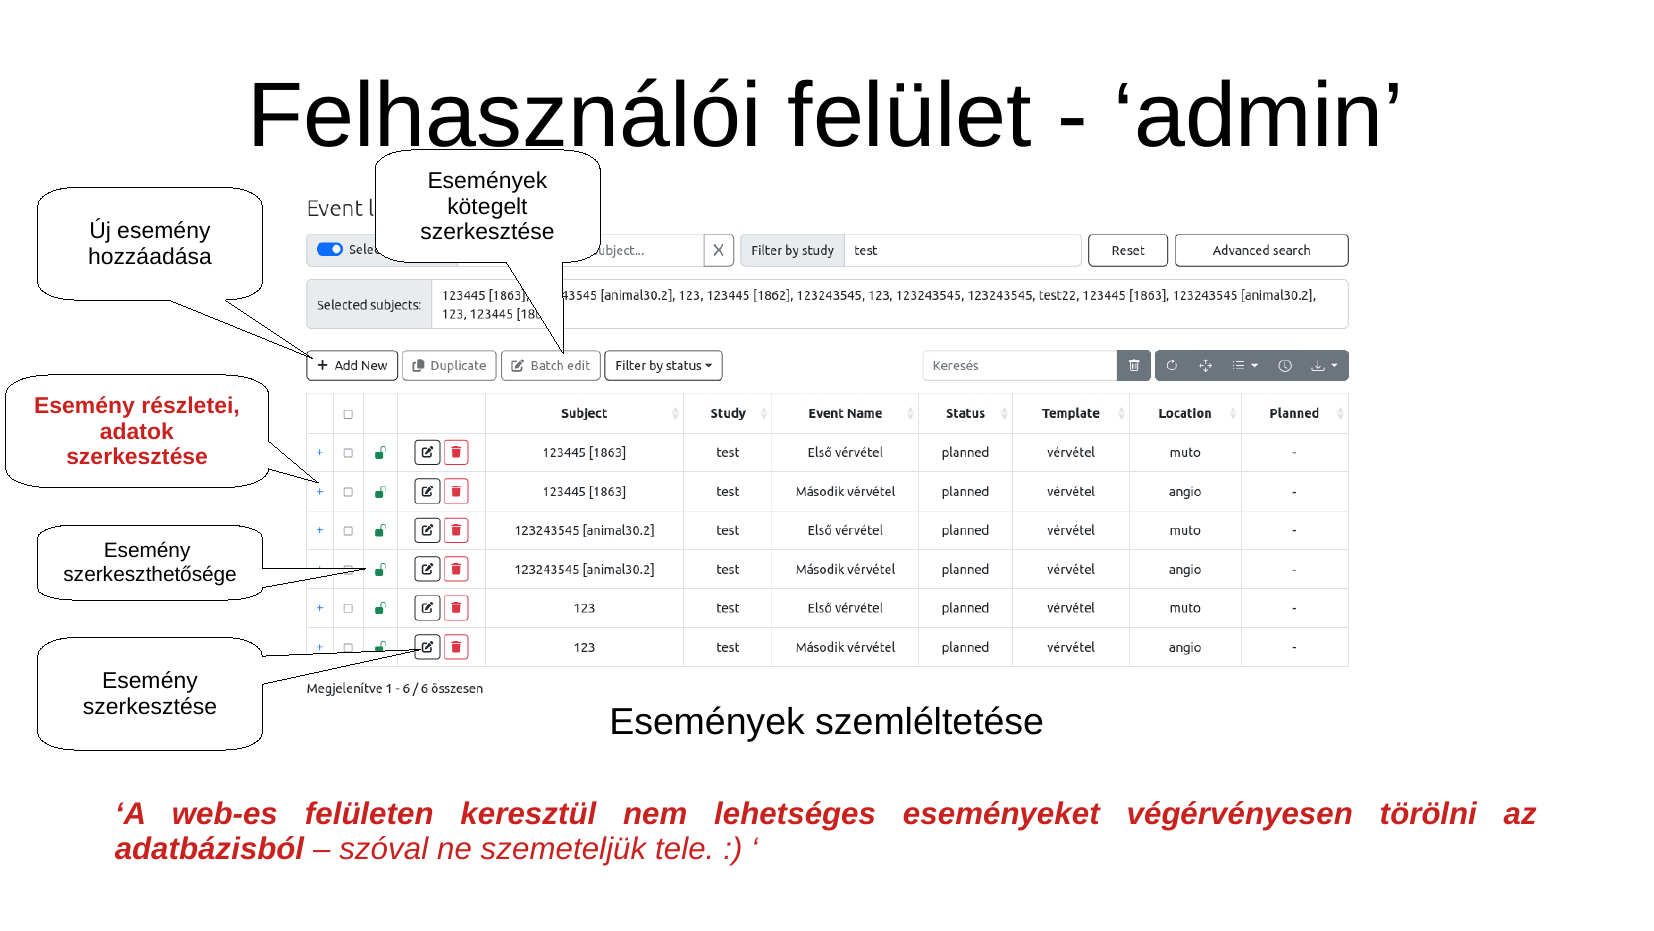

# Felhasználói felület - ‘admin’
Események kötegelt szerkesztése
Új esemény hozzáadása
Események szemléltetése
Esemény részletei, adatok szerkesztése
Esemény szerkeszthetősége
Esemény szerkesztése
‘A web-es felületen keresztül nem lehetséges eseményeket végérvényesen törölni az adatbázisból – szóval ne szemeteljük tele. :) ‘